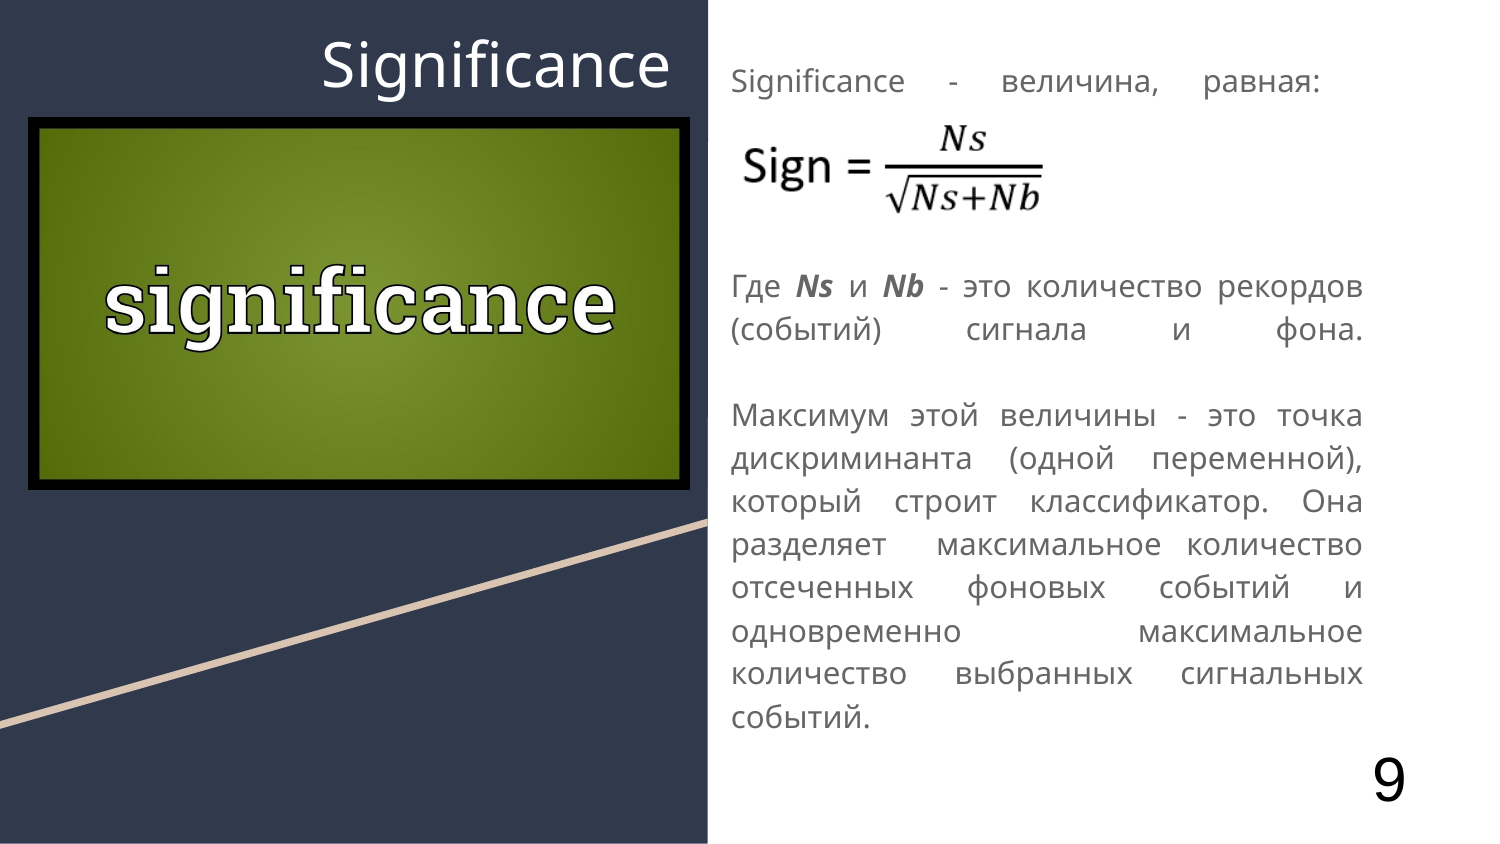

# Significance
Significance - величина, равная:
Где Ns и Nb - это количество рекордов (событий) сигнала и фона.
Максимум этой величины - это точка дискриминанта (одной переменной), который строит классификатор. Она разделяет максимальное количество отсеченных фоновых событий и одновременно максимальное количество выбранных сигнальных событий.
9